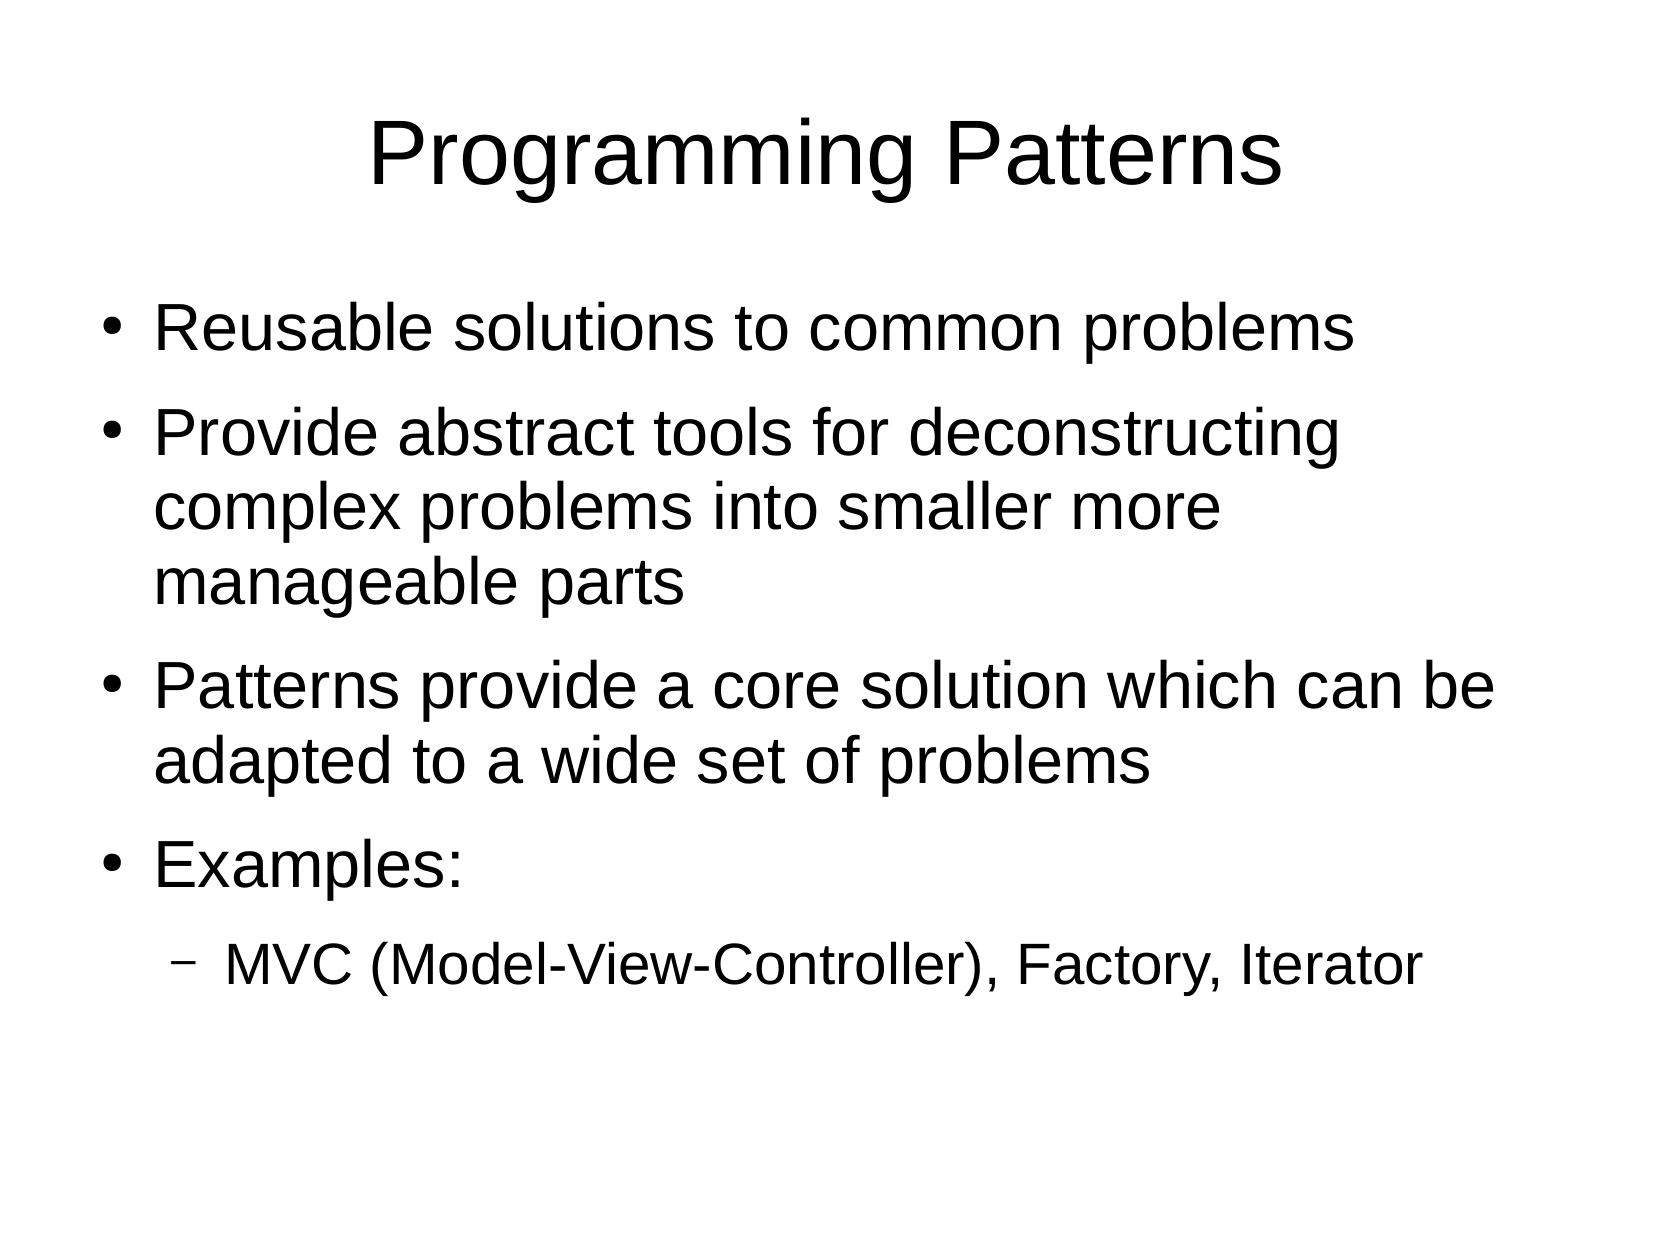

# Programming Patterns
Reusable solutions to common problems
Provide abstract tools for deconstructing complex problems into smaller more manageable parts
Patterns provide a core solution which can be adapted to a wide set of problems
Examples:
MVC (Model-View-Controller), Factory, Iterator